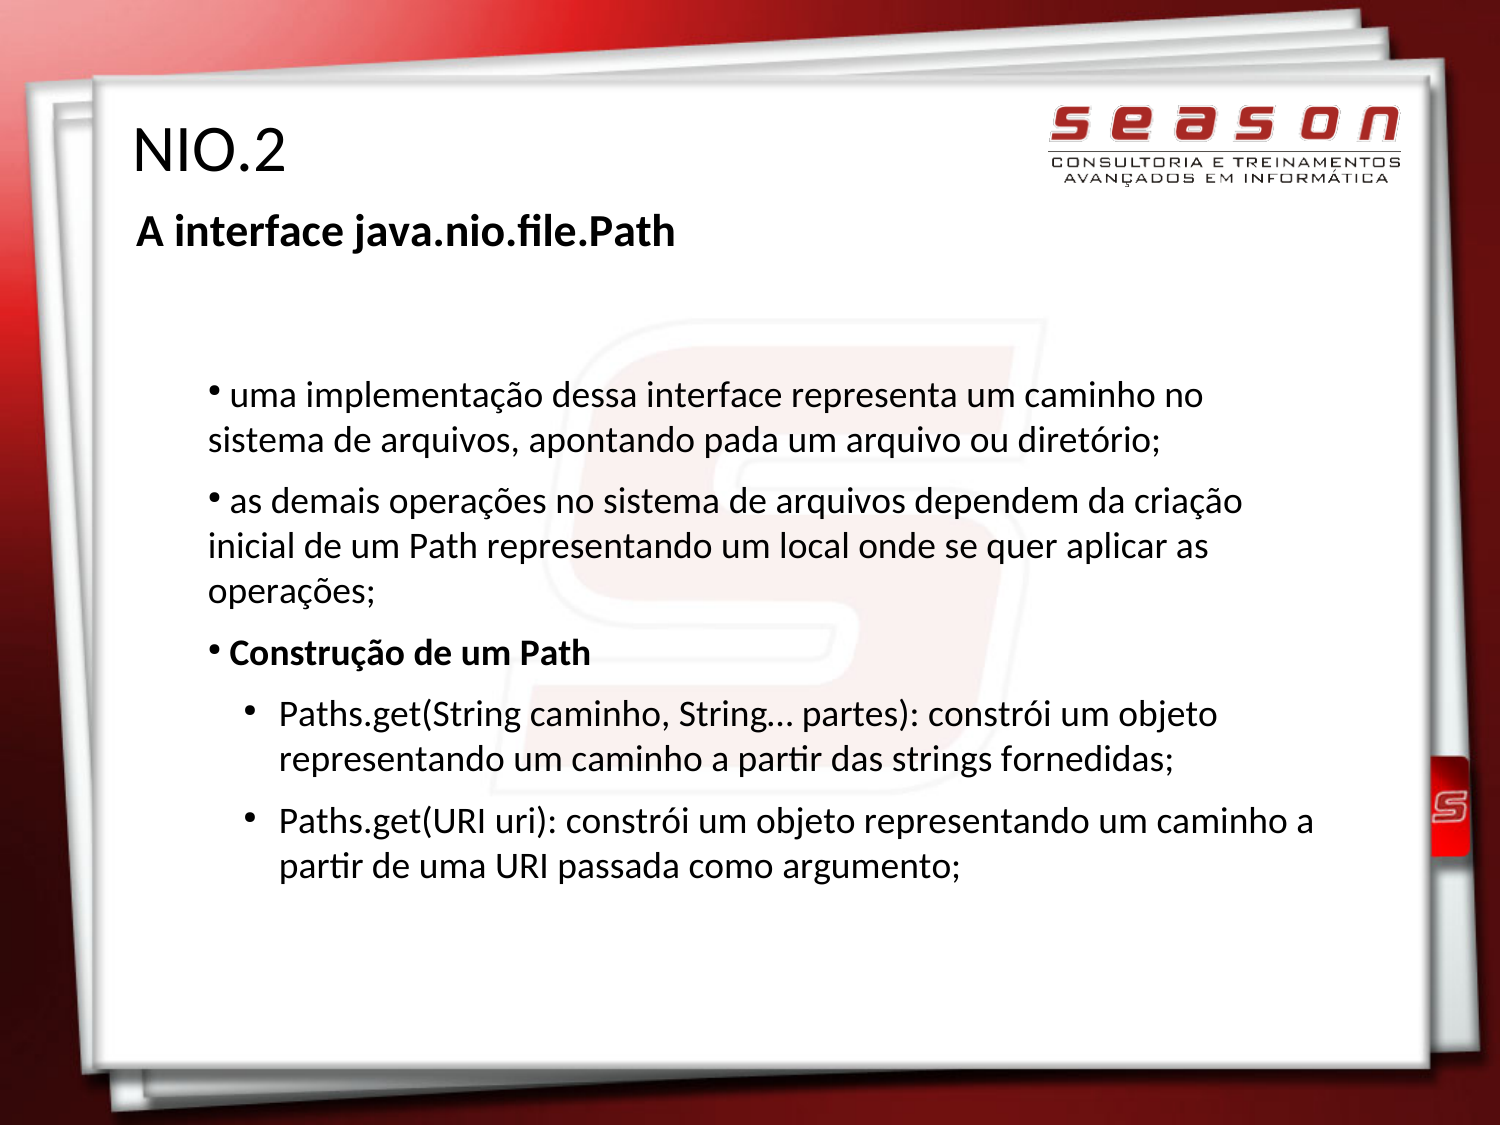

# NIO.2
A interface java.nio.file.Path
 uma implementação dessa interface representa um caminho no sistema de arquivos, apontando pada um arquivo ou diretório;
 as demais operações no sistema de arquivos dependem da criação inicial de um Path representando um local onde se quer aplicar as operações;
 Construção de um Path
Paths.get(String caminho, String… partes): constrói um objeto representando um caminho a partir das strings fornedidas;
Paths.get(URI uri): constrói um objeto representando um caminho a partir de uma URI passada como argumento;